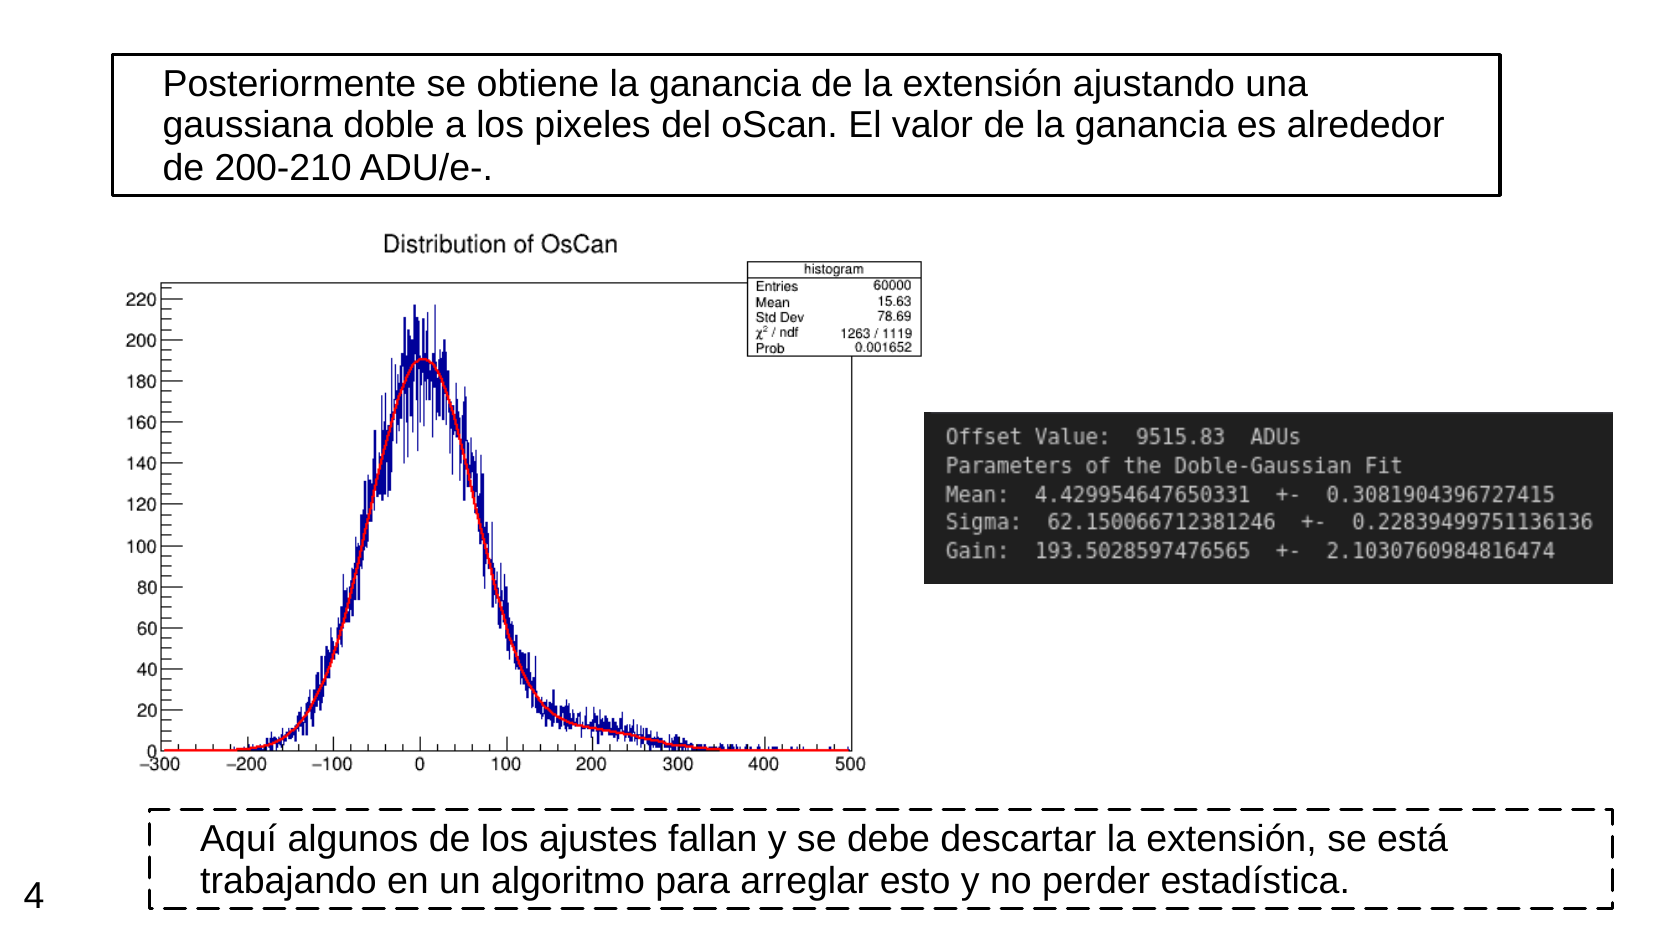

Posteriormente se obtiene la ganancia de la extensión ajustando una gaussiana doble a los pixeles del oScan. El valor de la ganancia es alrededor de 200-210 ADU/e-.
Aquí algunos de los ajustes fallan y se debe descartar la extensión, se está trabajando en un algoritmo para arreglar esto y no perder estadística.